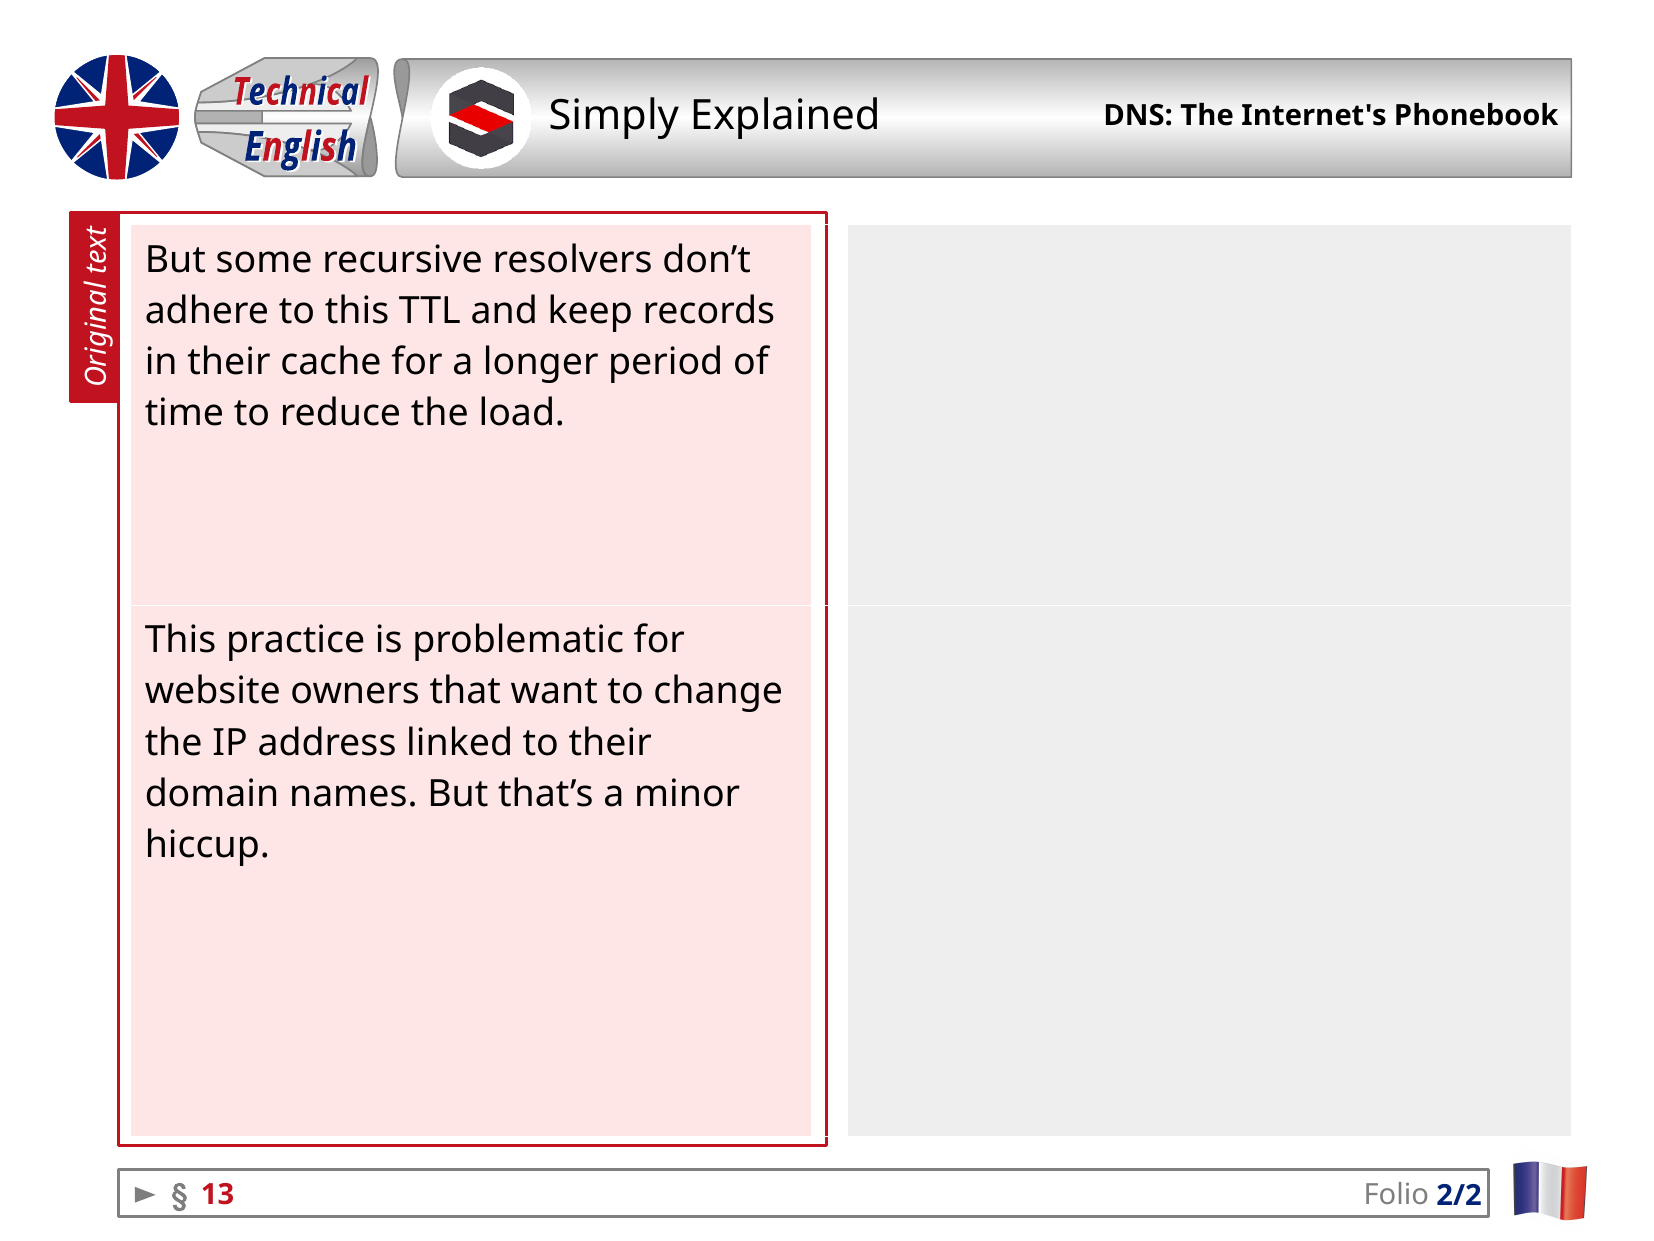

#
| But some recursive resolvers don’t adhere to this TTL and keep records in their cache for a longer period of time to reduce the load. | | |
| --- | --- | --- |
| This practice is problematic for website owners that want to change the IP address linked to their domain names. But that’s a minor hiccup. | | |
13
2/2